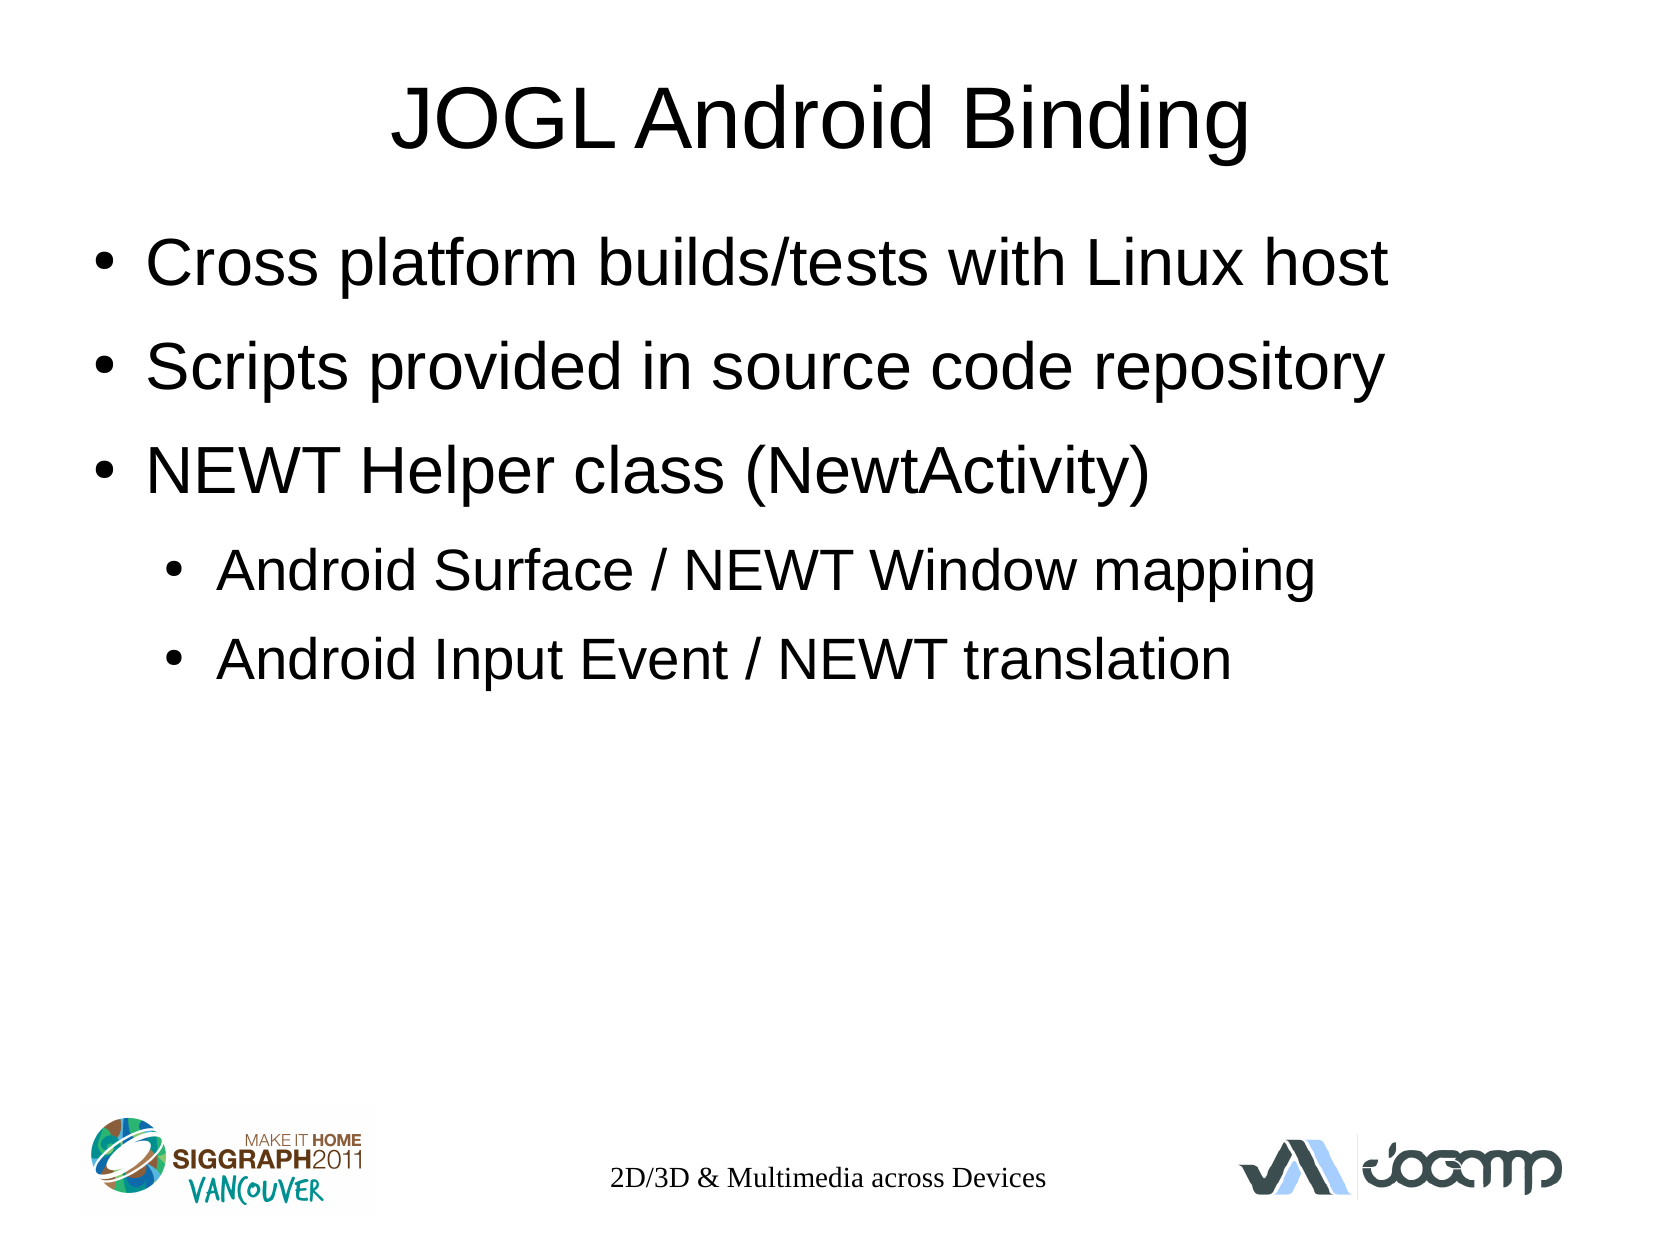

# JOGL Android Binding
Cross platform builds/tests with Linux host
Scripts provided in source code repository
NEWT Helper class (NewtActivity)
Android Surface / NEWT Window mapping
Android Input Event / NEWT translation
2D/3D & Multimedia across Devices